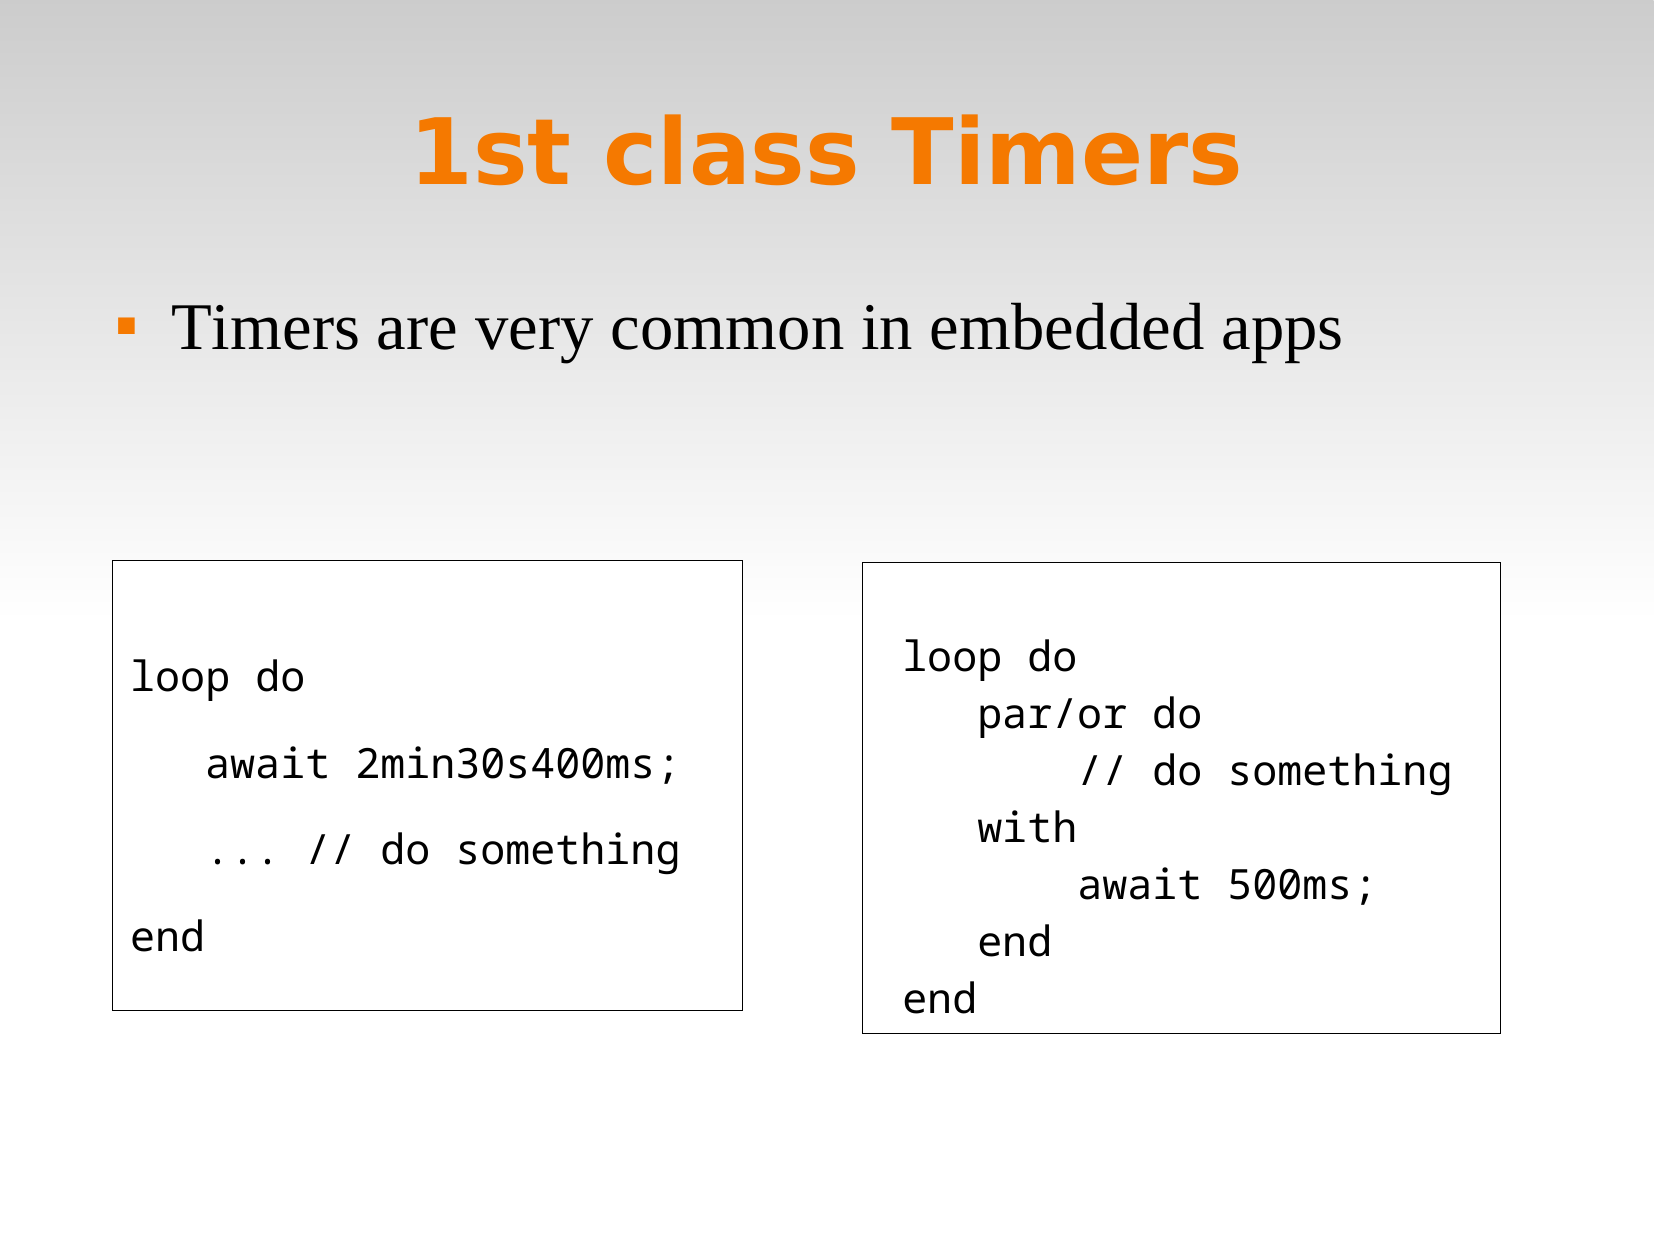

# 1st class Timers
Timers are very common in embedded apps
loop do
 await 2min30s400ms;
 ... // do something
end
 loop do
 par/or do
 // do something
 with
 await 500ms;
 end
 end